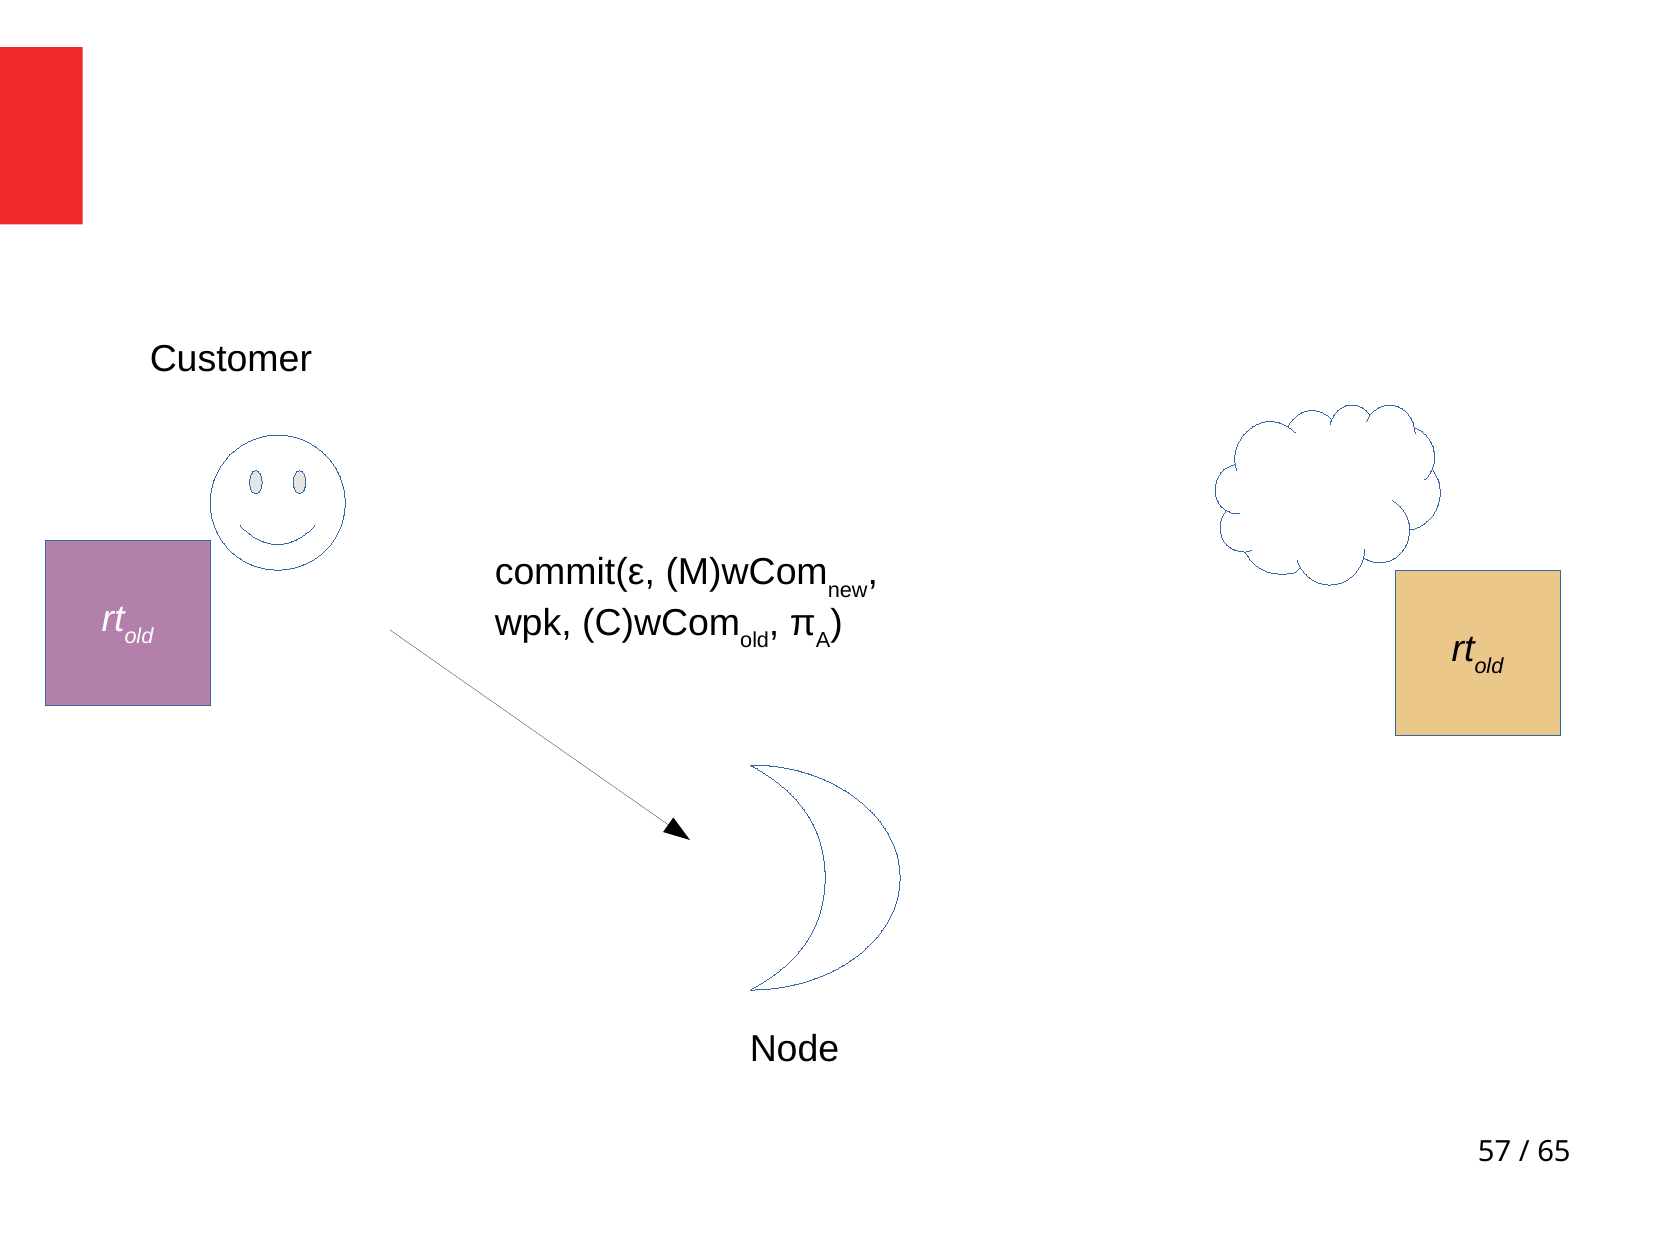

#
Customer
rtold
commit(ε, (M)wComnew, wpk, (C)wComold, πA)
rtold
Node
57